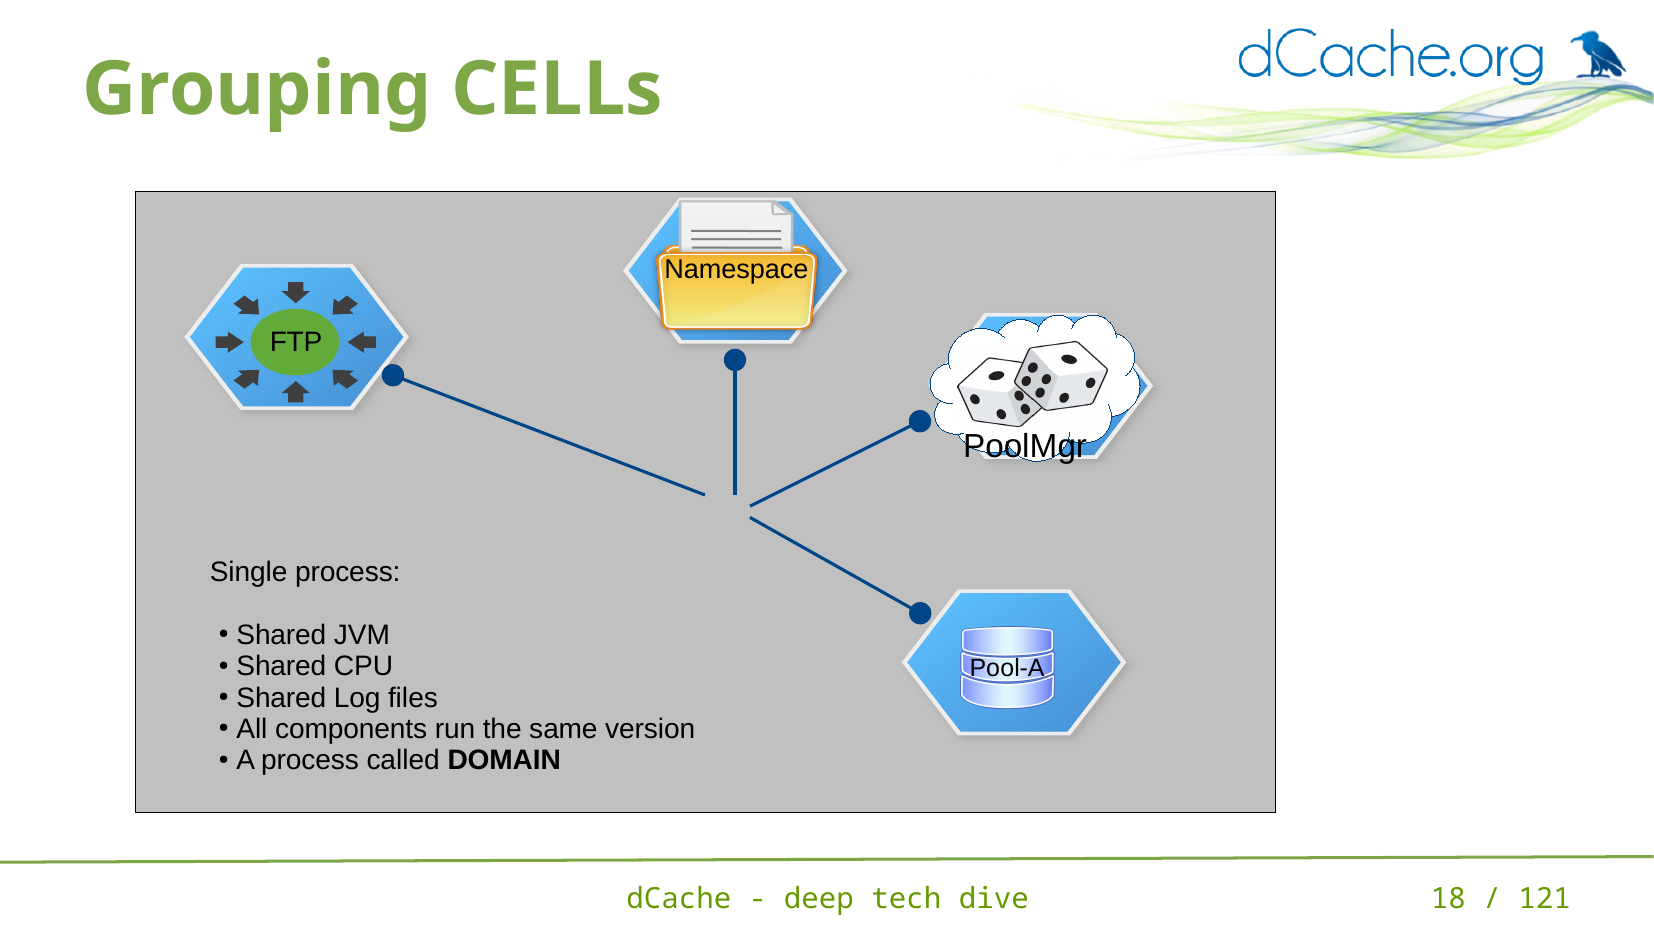

# Grouping CELLs
Namespace
FTP
PoolMgr
Single process:
Shared JVM
Shared CPU
Shared Log files
All components run the same version
A process called DOMAIN
Pool-A
dCache - deep tech dive
18